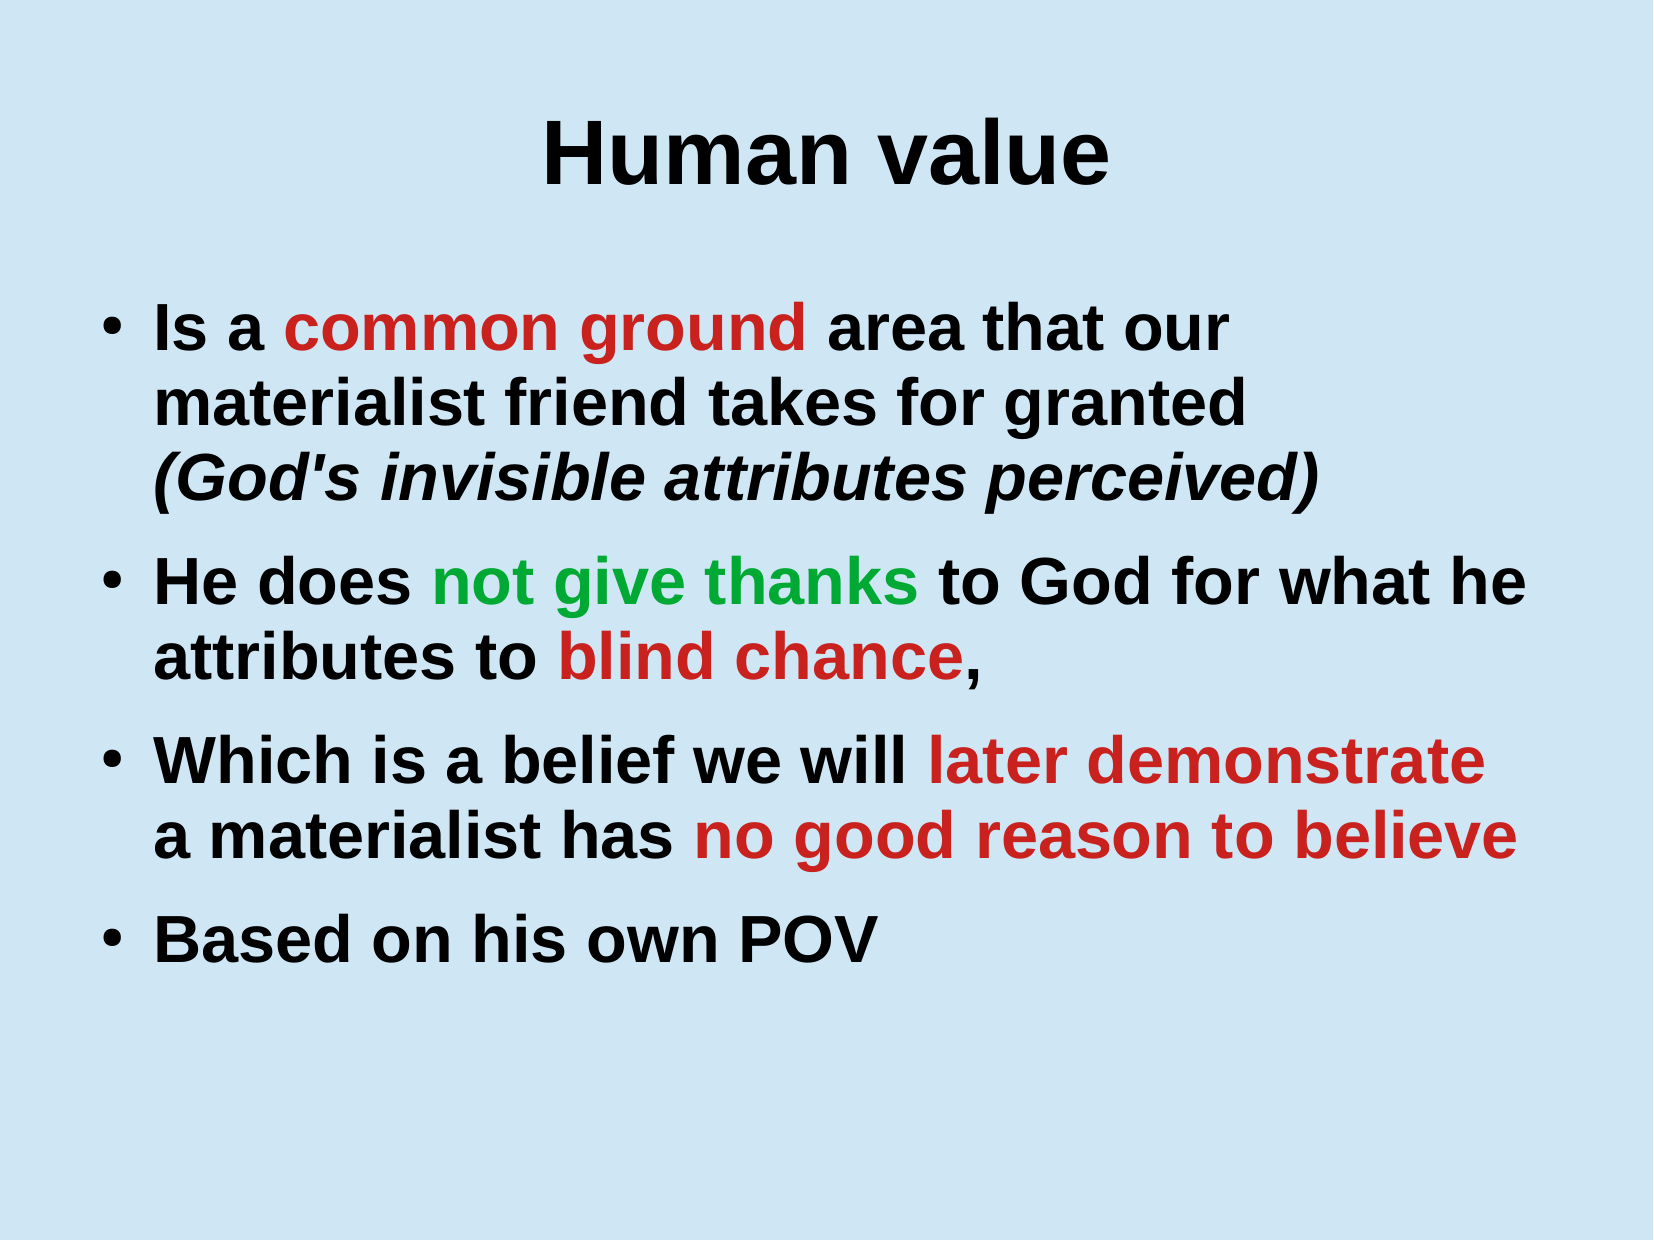

# Human value
Is a common ground area that our materialist friend takes for granted
(God's invisible attributes perceived)
He does not give thanks to God for what he attributes to blind chance,
Which is a belief we will later demonstrate
a materialist has no good reason to believe
Based on his own POV